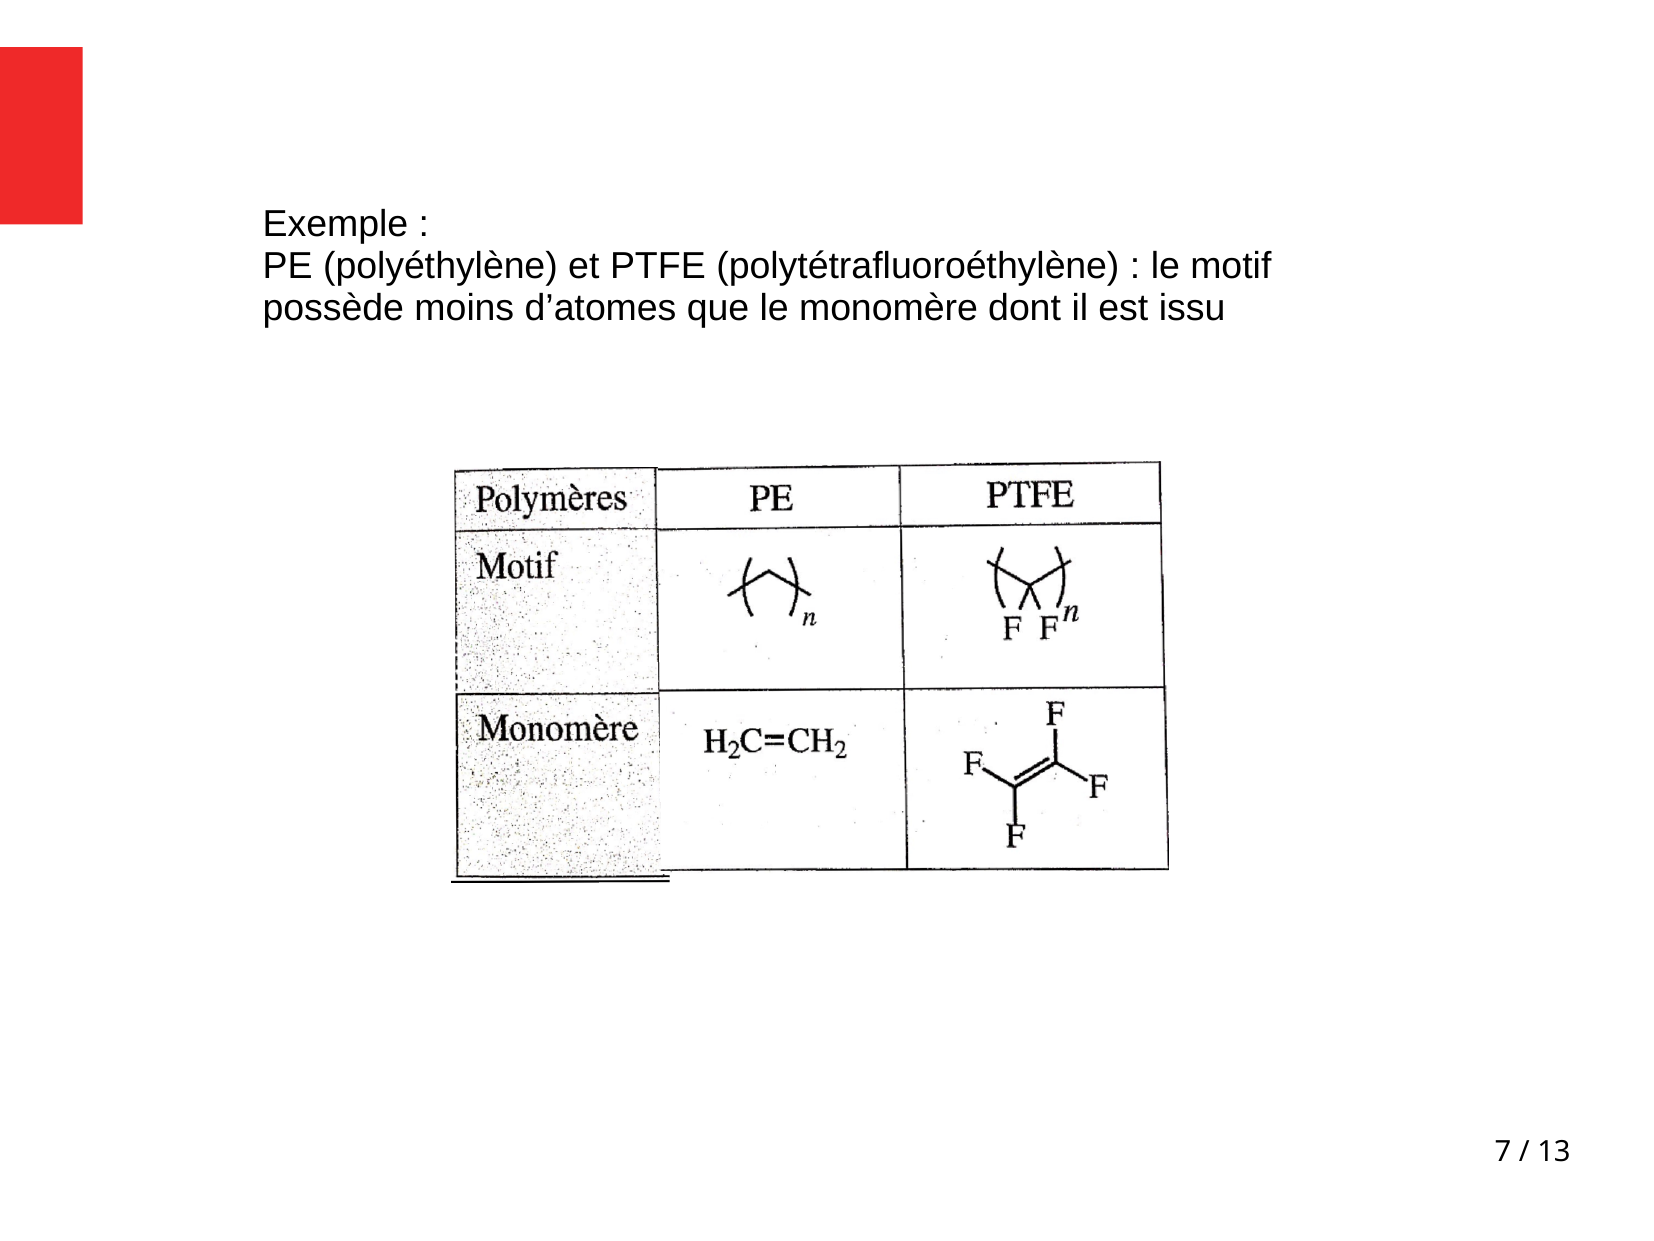

Exemple :
PE (polyéthylène) et PTFE (polytétrafluoroéthylène) : le motif possède moins d’atomes que le monomère dont il est issu
7